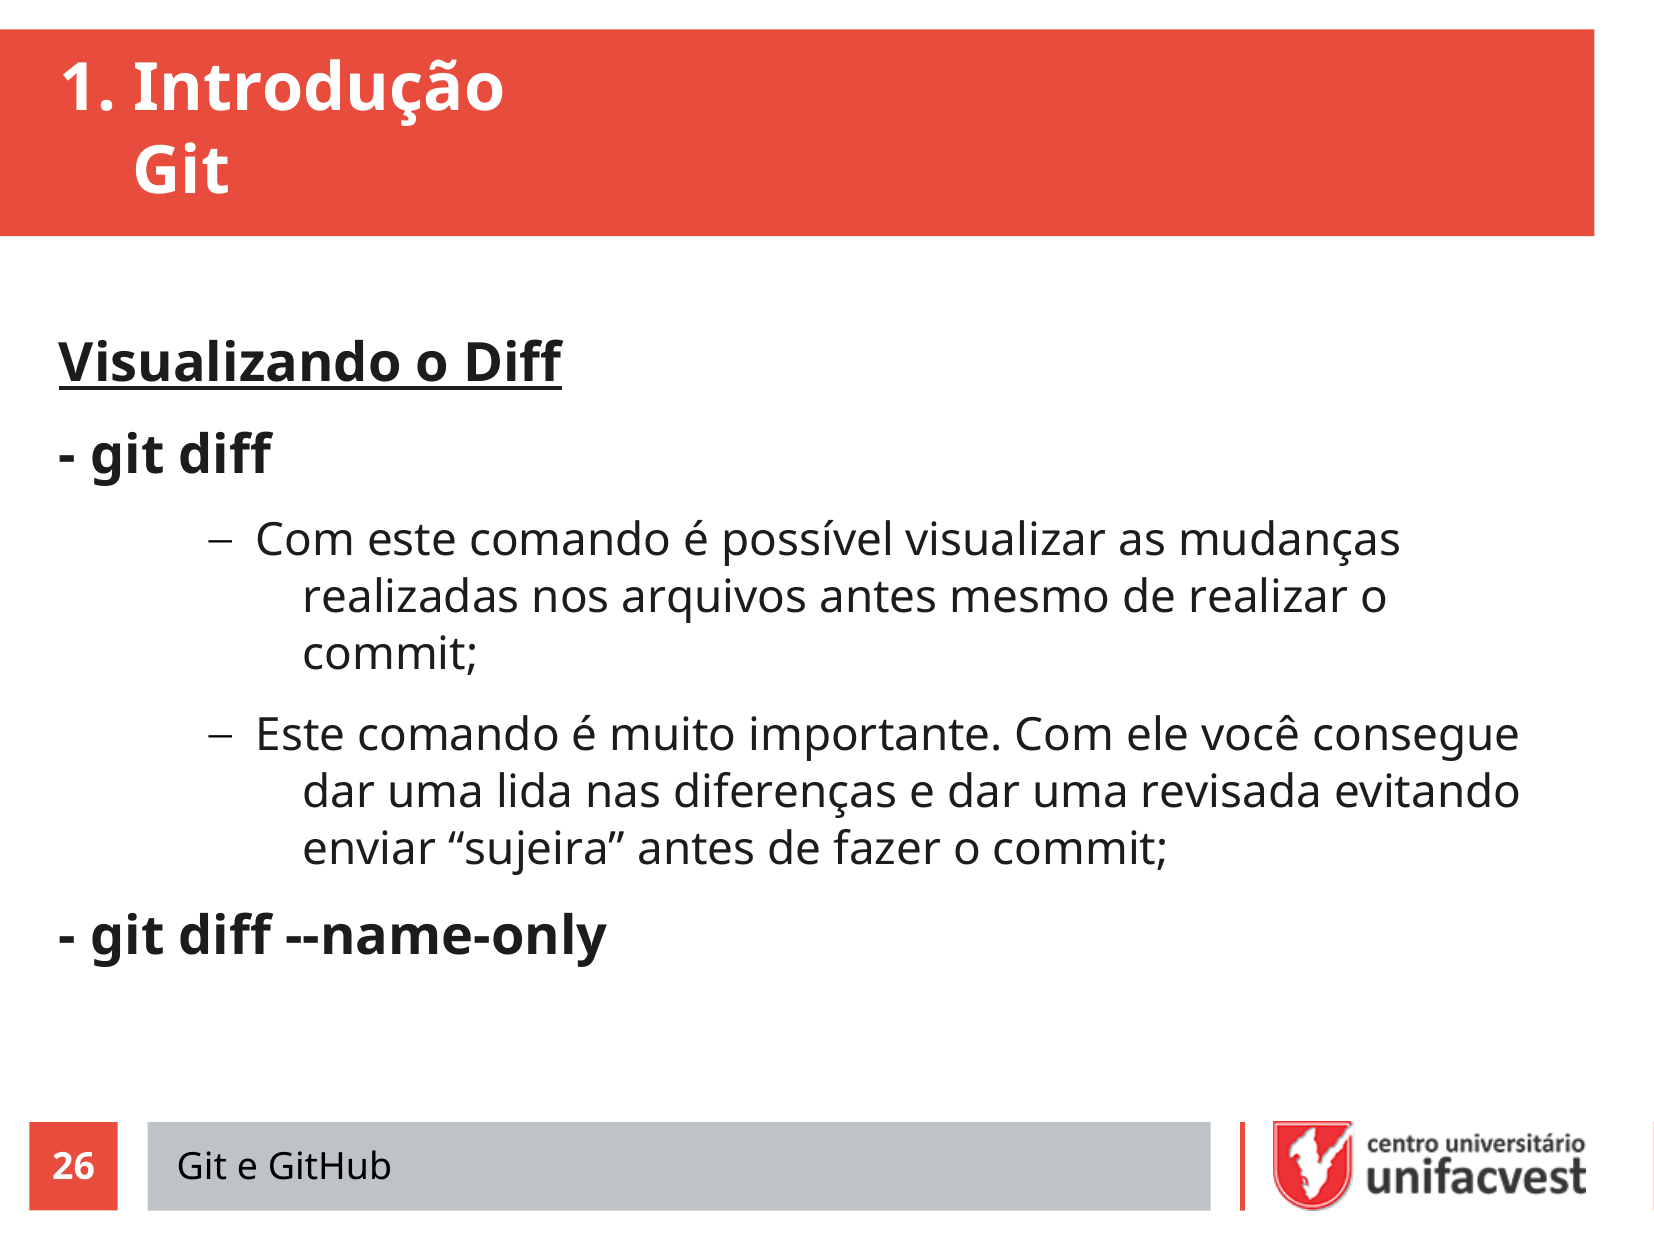

# 1. Introdução Git
Visualizando o Diff
- git diff
Com este comando é possível visualizar as mudanças realizadas nos arquivos antes mesmo de realizar o commit;
Este comando é muito importante. Com ele você consegue dar uma lida nas diferenças e dar uma revisada evitando enviar “sujeira” antes de fazer o commit;
- git diff --name-only
26
Git e GitHub